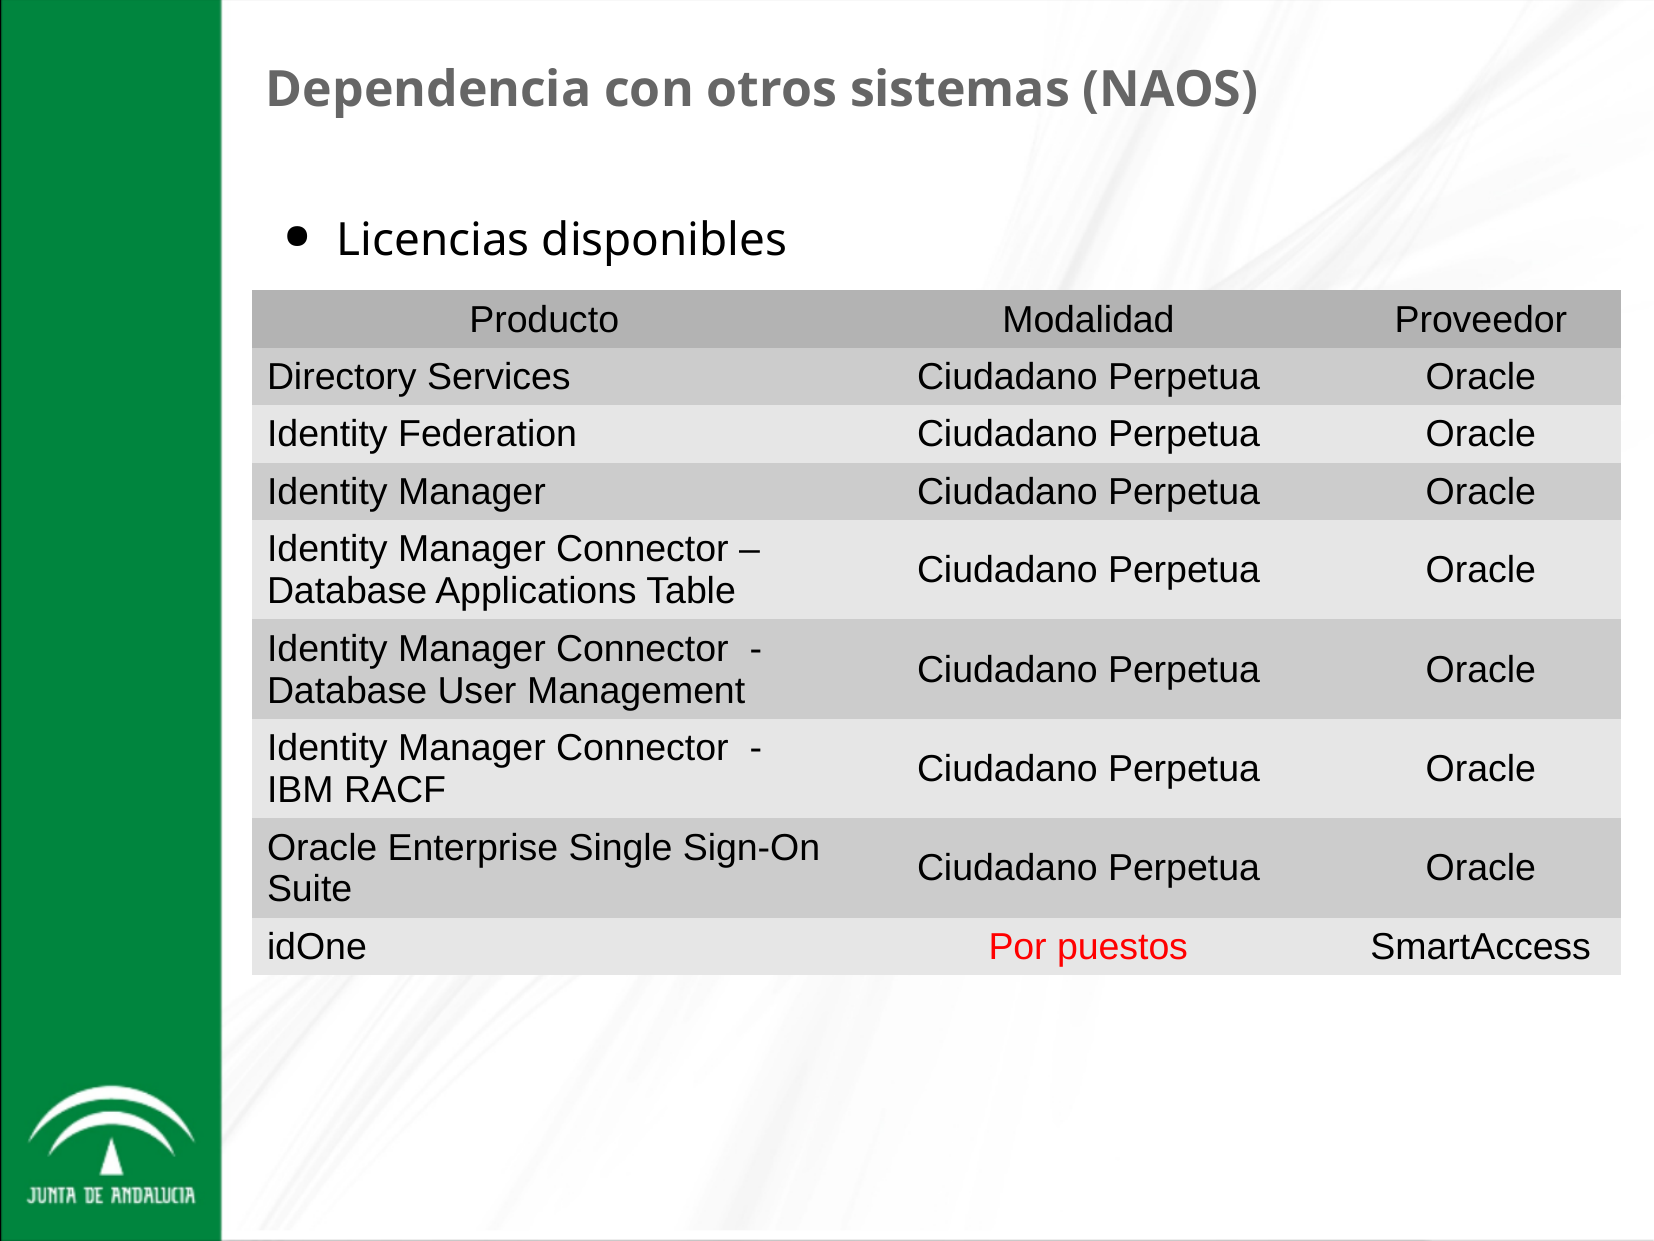

# Dependencia con otros sistemas (NAOS)
Licencias disponibles
| Producto | Modalidad | Proveedor |
| --- | --- | --- |
| Directory Services | Ciudadano Perpetua | Oracle |
| Identity Federation | Ciudadano Perpetua | Oracle |
| Identity Manager | Ciudadano Perpetua | Oracle |
| Identity Manager Connector – Database Applications Table | Ciudadano Perpetua | Oracle |
| Identity Manager Connector - Database User Management | Ciudadano Perpetua | Oracle |
| Identity Manager Connector - IBM RACF | Ciudadano Perpetua | Oracle |
| Oracle Enterprise Single Sign-On Suite | Ciudadano Perpetua | Oracle |
| idOne | Por puestos | SmartAccess |